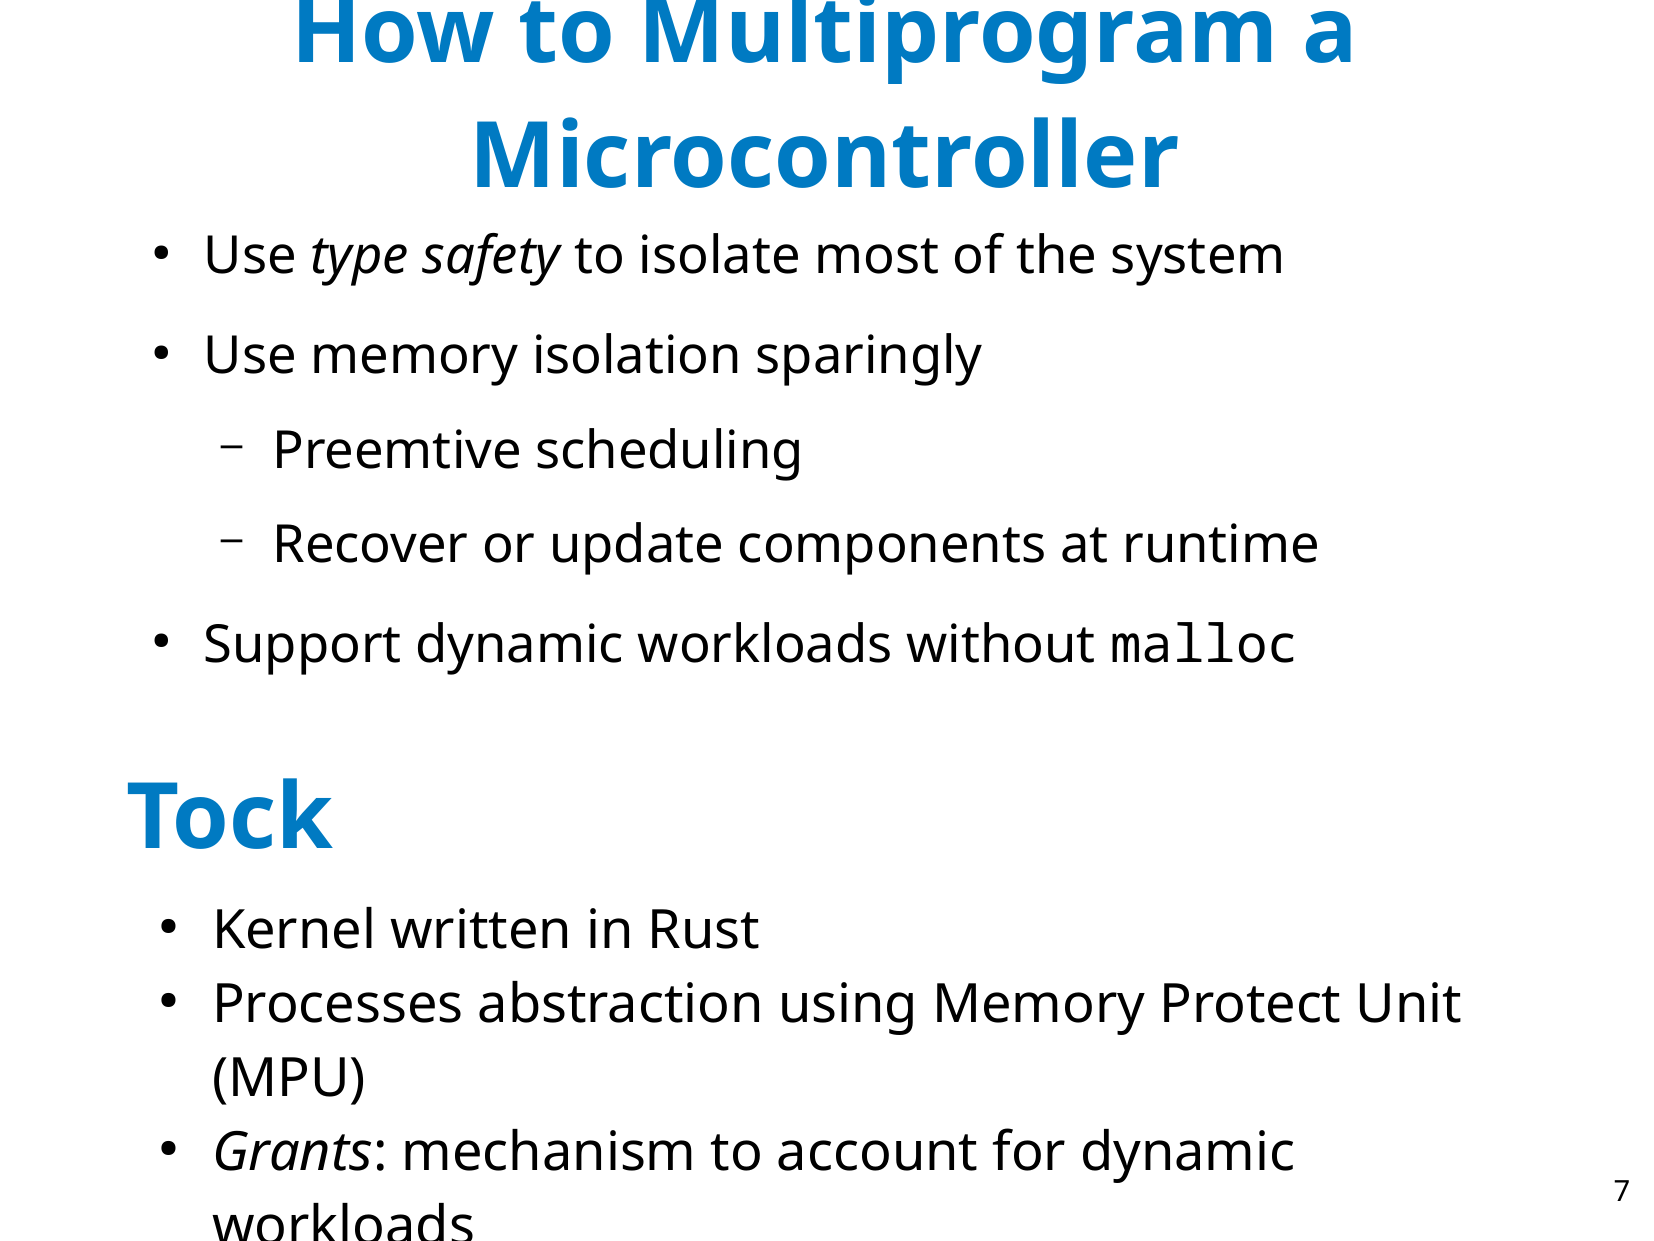

How to Multiprogram a Microcontroller
# Use type safety to isolate most of the system
Use memory isolation sparingly
Preemtive scheduling
Recover or update components at runtime
Support dynamic workloads without malloc
Tock
Kernel written in Rust
Processes abstraction using Memory Protect Unit (MPU)
Grants: mechanism to account for dynamic workloads
7